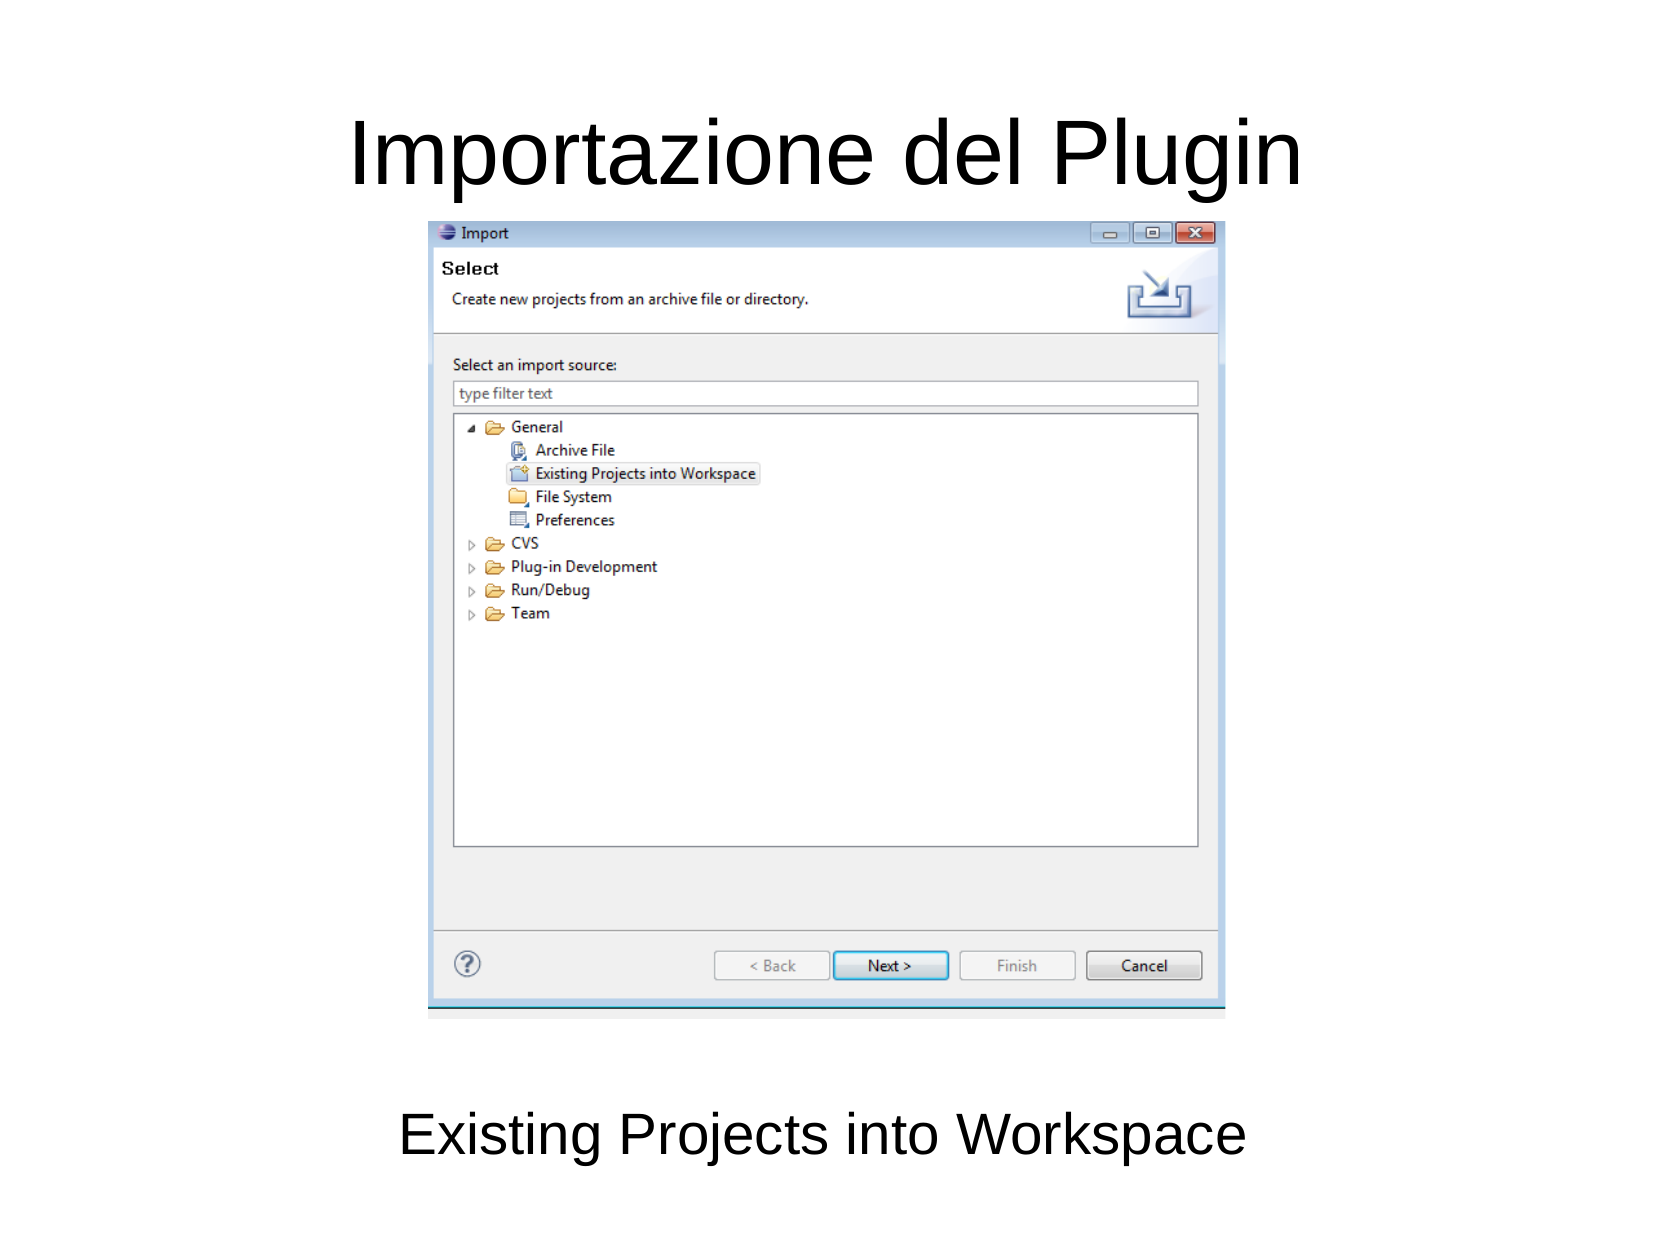

# Importazione del Plugin
Existing Projects into Workspace